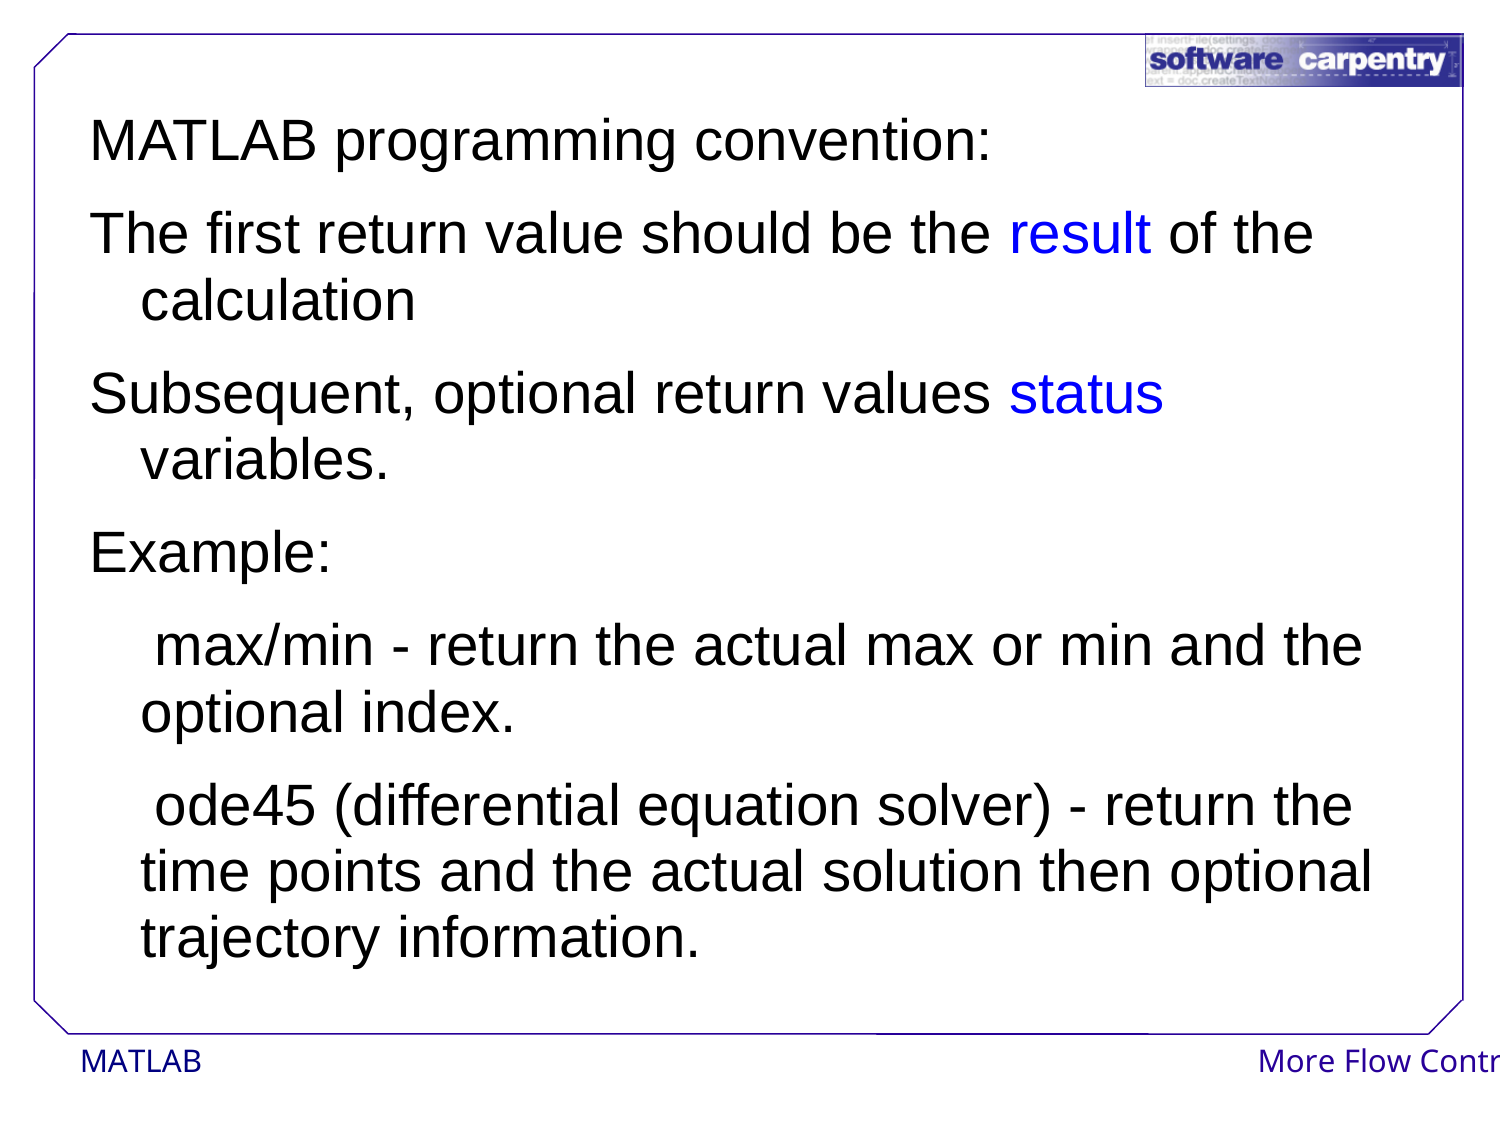

# MATLAB programming convention:
The first return value should be the result of the calculation
Subsequent, optional return values status variables.
Example:
    max/min - return the actual max or min and the optional index.
    ode45 (differential equation solver) - return the time points and the actual solution then optional trajectory information.